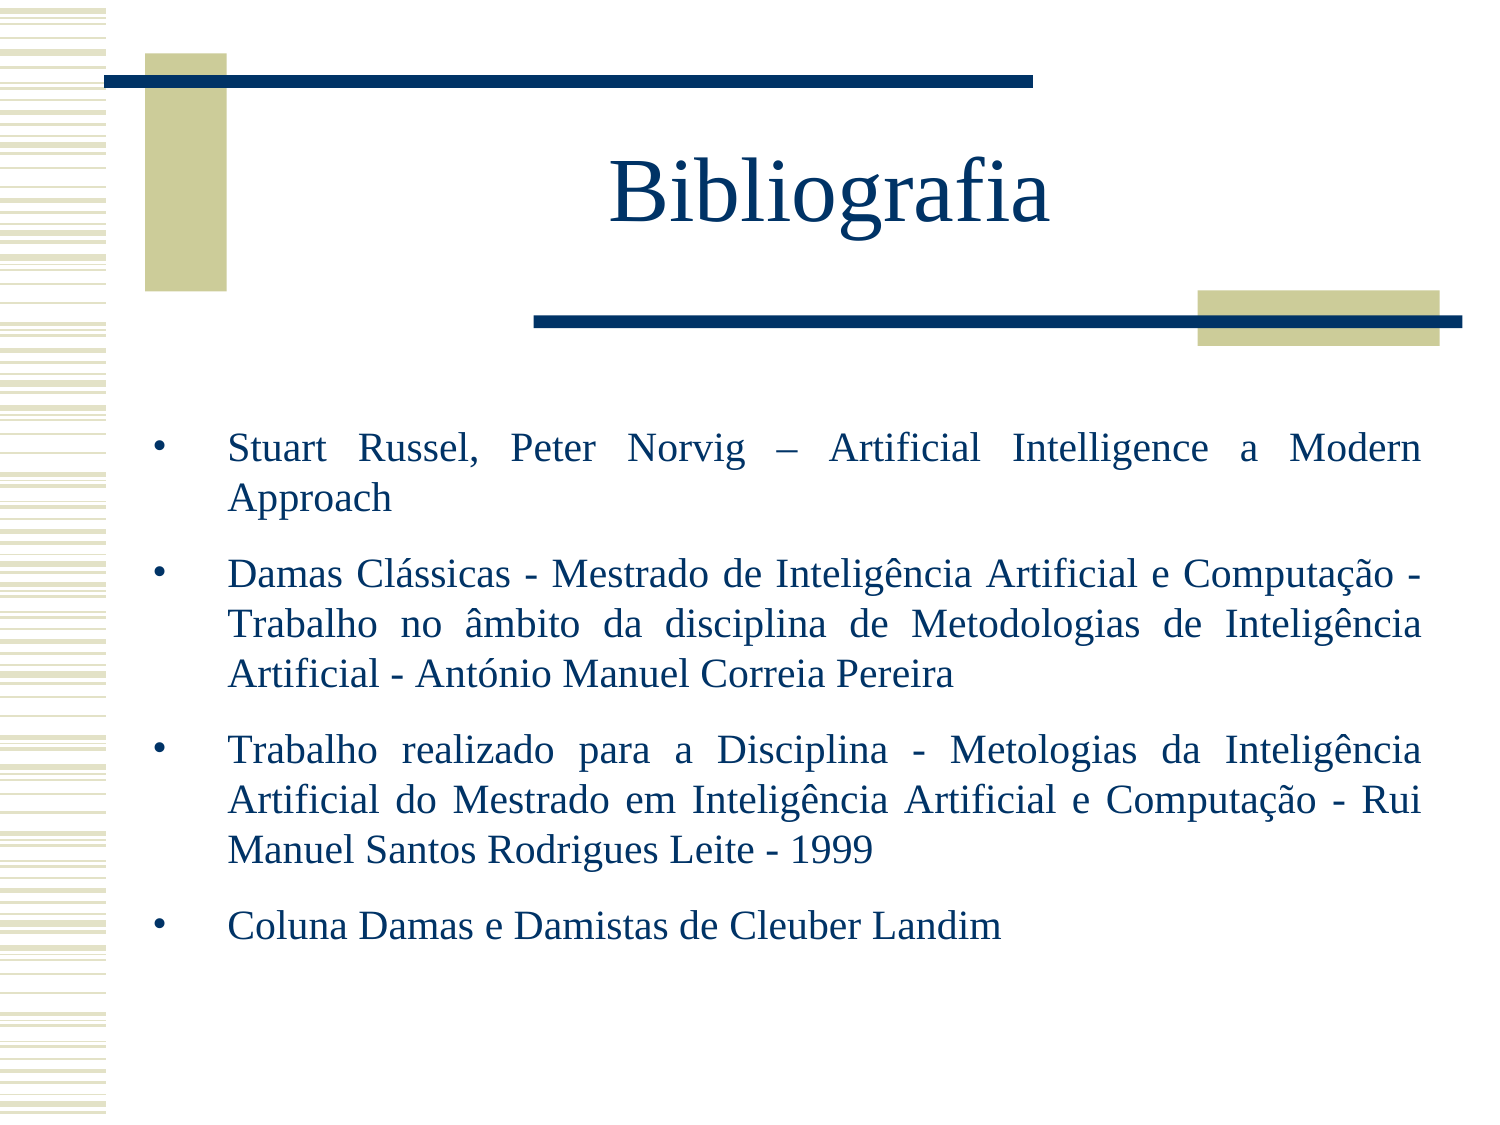

# Bibliografia
Stuart Russel, Peter Norvig – Artificial Intelligence a Modern Approach
Damas Clássicas - Mestrado de Inteligência Artificial e Computação - Trabalho no âmbito da disciplina de Metodologias de Inteligência Artificial - António Manuel Correia Pereira
Trabalho realizado para a Disciplina - Metologias da Inteligência Artificial do Mestrado em Inteligência Artificial e Computação - Rui Manuel Santos Rodrigues Leite - 1999
Coluna Damas e Damistas de Cleuber Landim